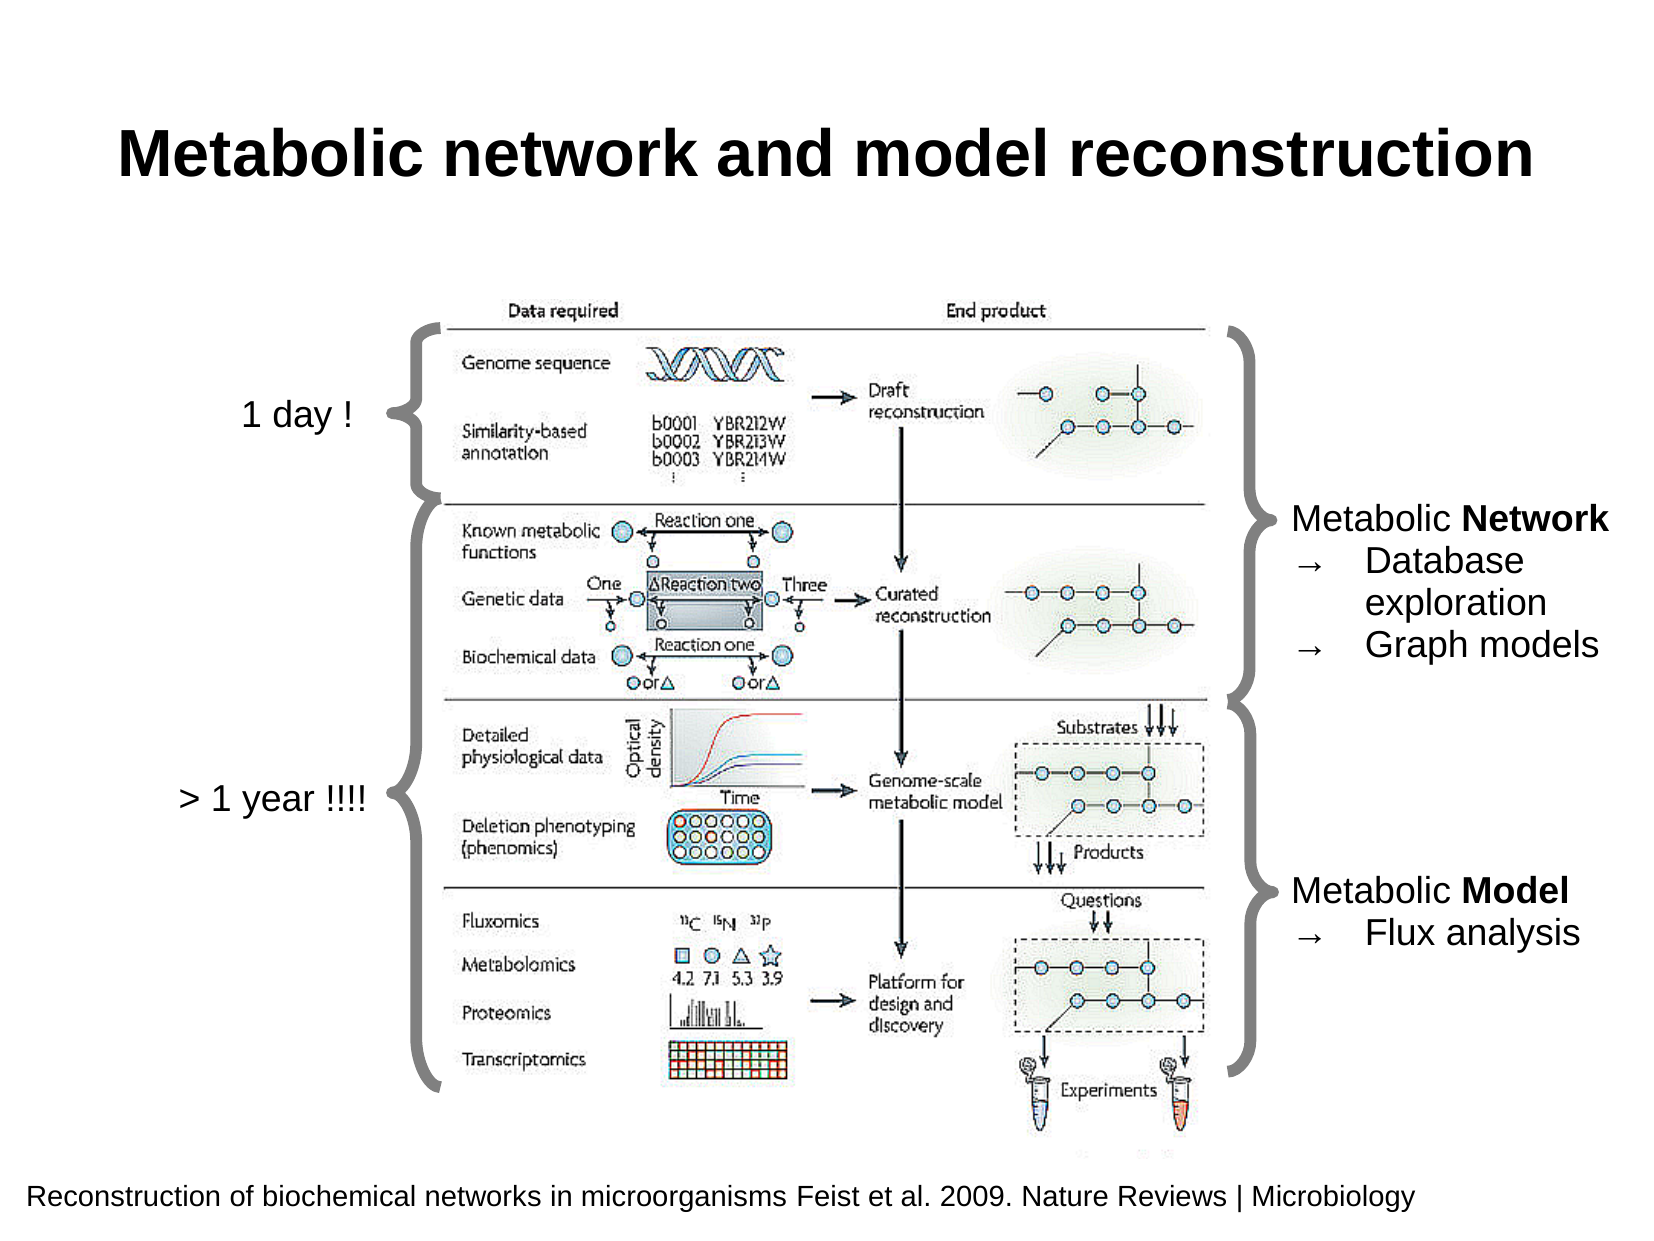

# Metabolic network and model reconstruction
1 day !
Metabolic Network
→ 	Database
	exploration
→ 	Graph models
> 1 year !!!!
Metabolic Model
→ 	Flux analysis
Reconstruction of biochemical networks in microorganisms Feist et al. 2009. Nature Reviews | Microbiology